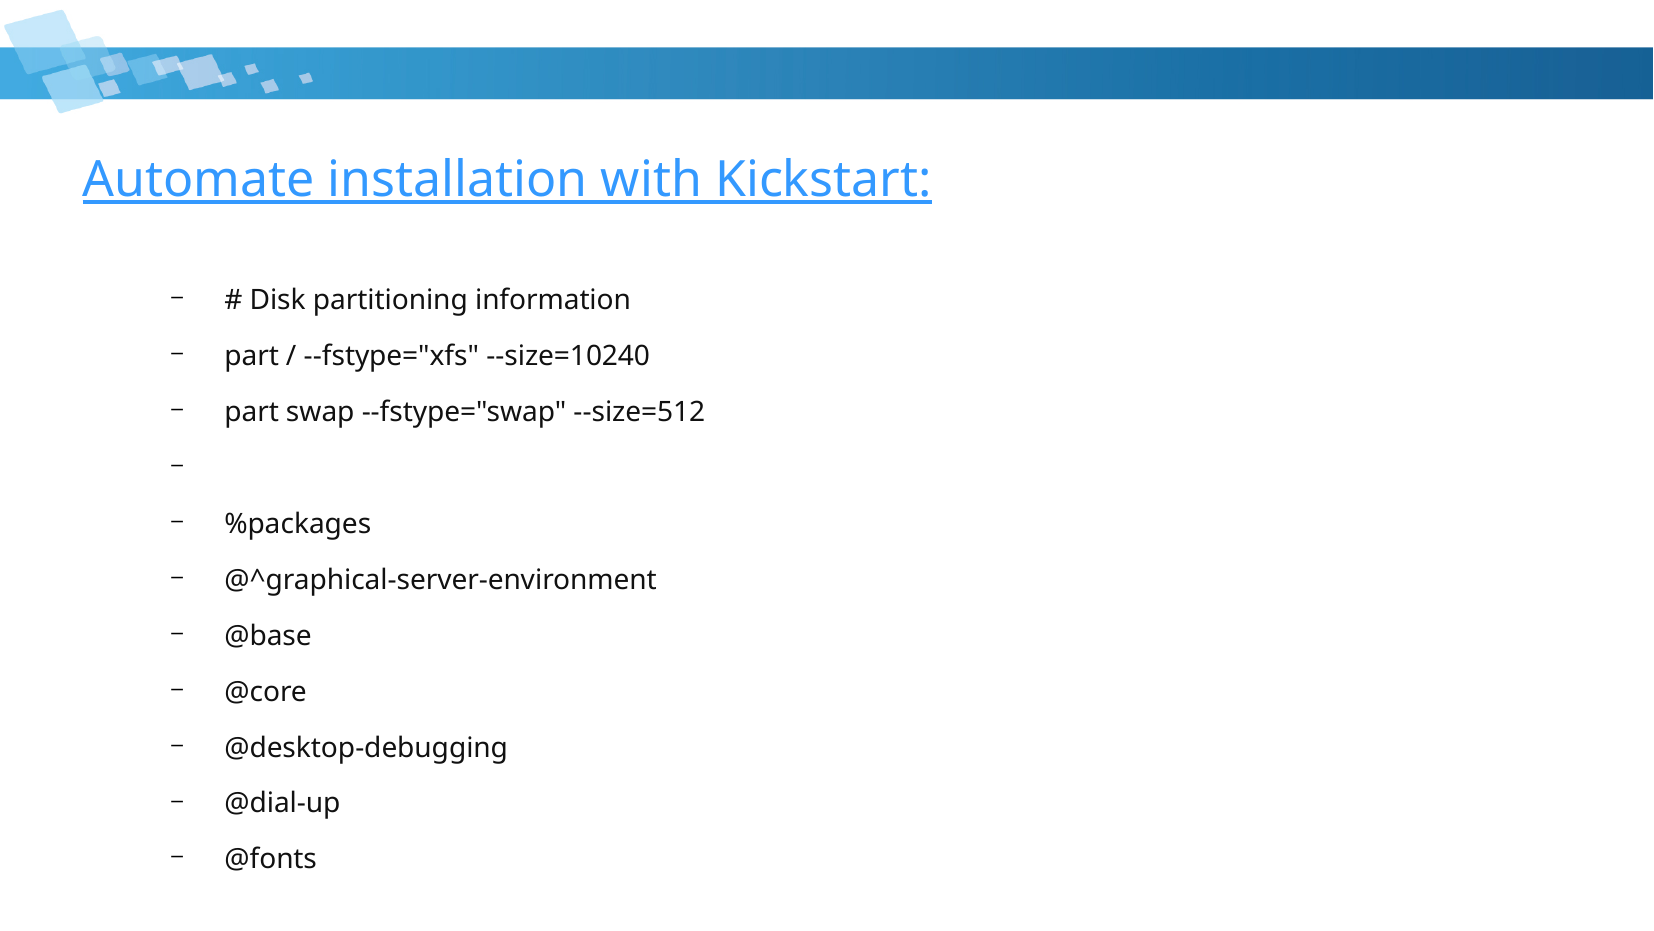

# Automate installation with Kickstart:
# Disk partitioning information
part / --fstype="xfs" --size=10240
part swap --fstype="swap" --size=512
%packages
@^graphical-server-environment
@base
@core
@desktop-debugging
@dial-up
@fonts